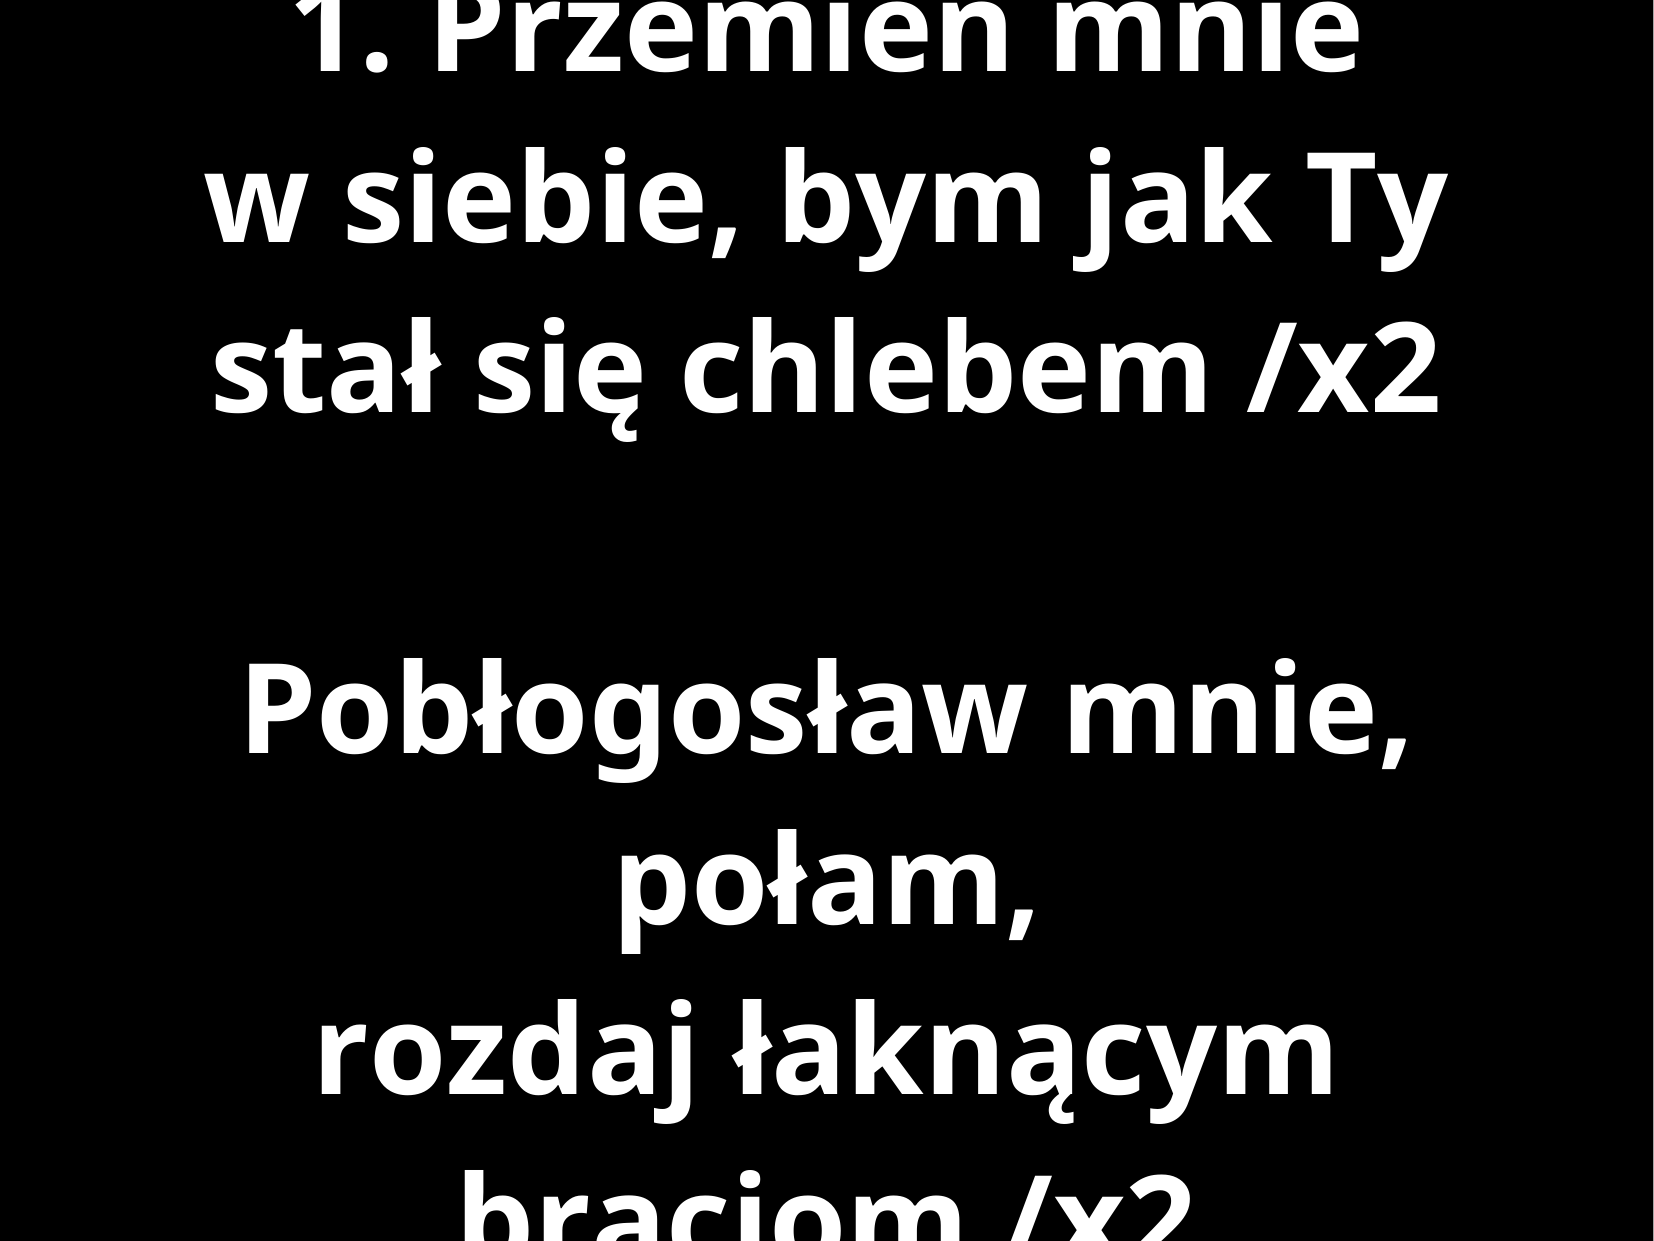

# 1. Przemień mnie w siebie, bym jak Ty stał się chlebem /x2 Pobłogosław mnie, połam, rozdaj łaknącym braciom /x2